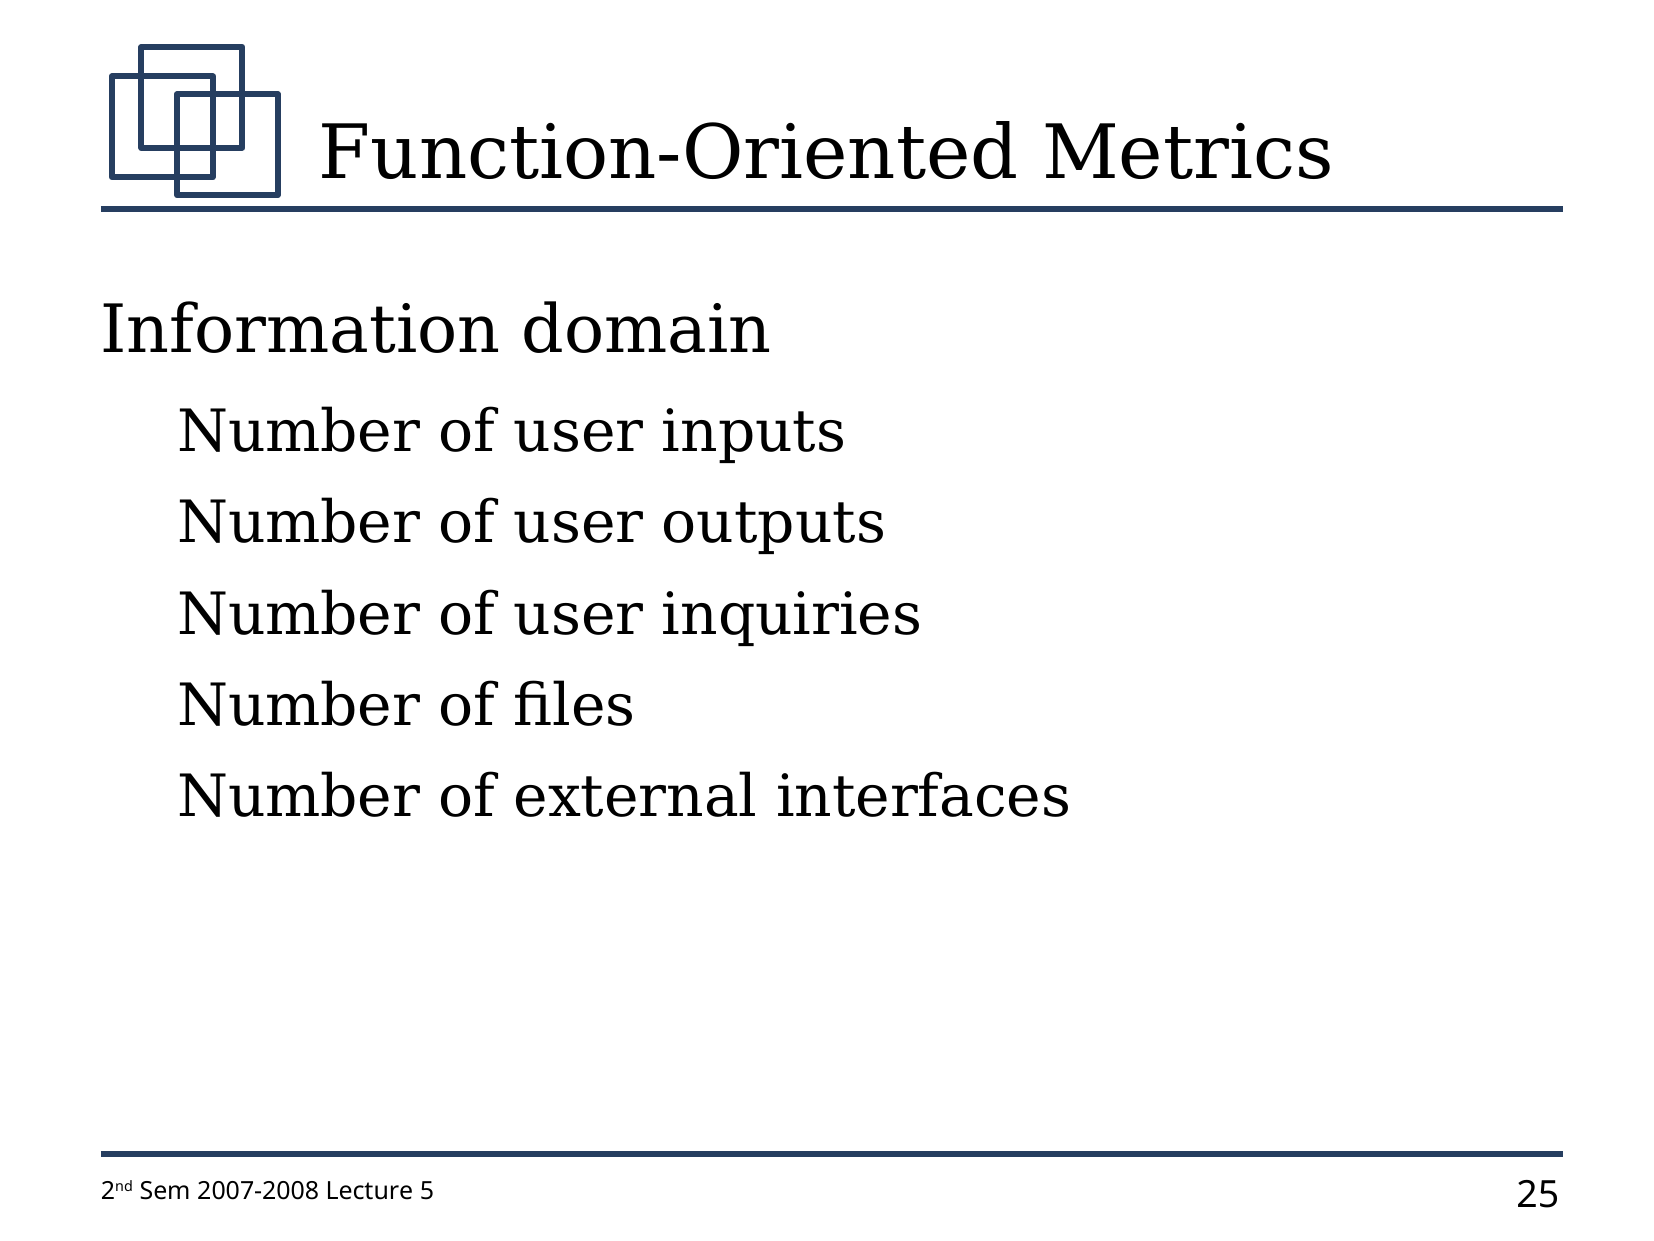

# Function-Oriented Metrics
Information domain
Number of user inputs
Number of user outputs
Number of user inquiries
Number of files
Number of external interfaces